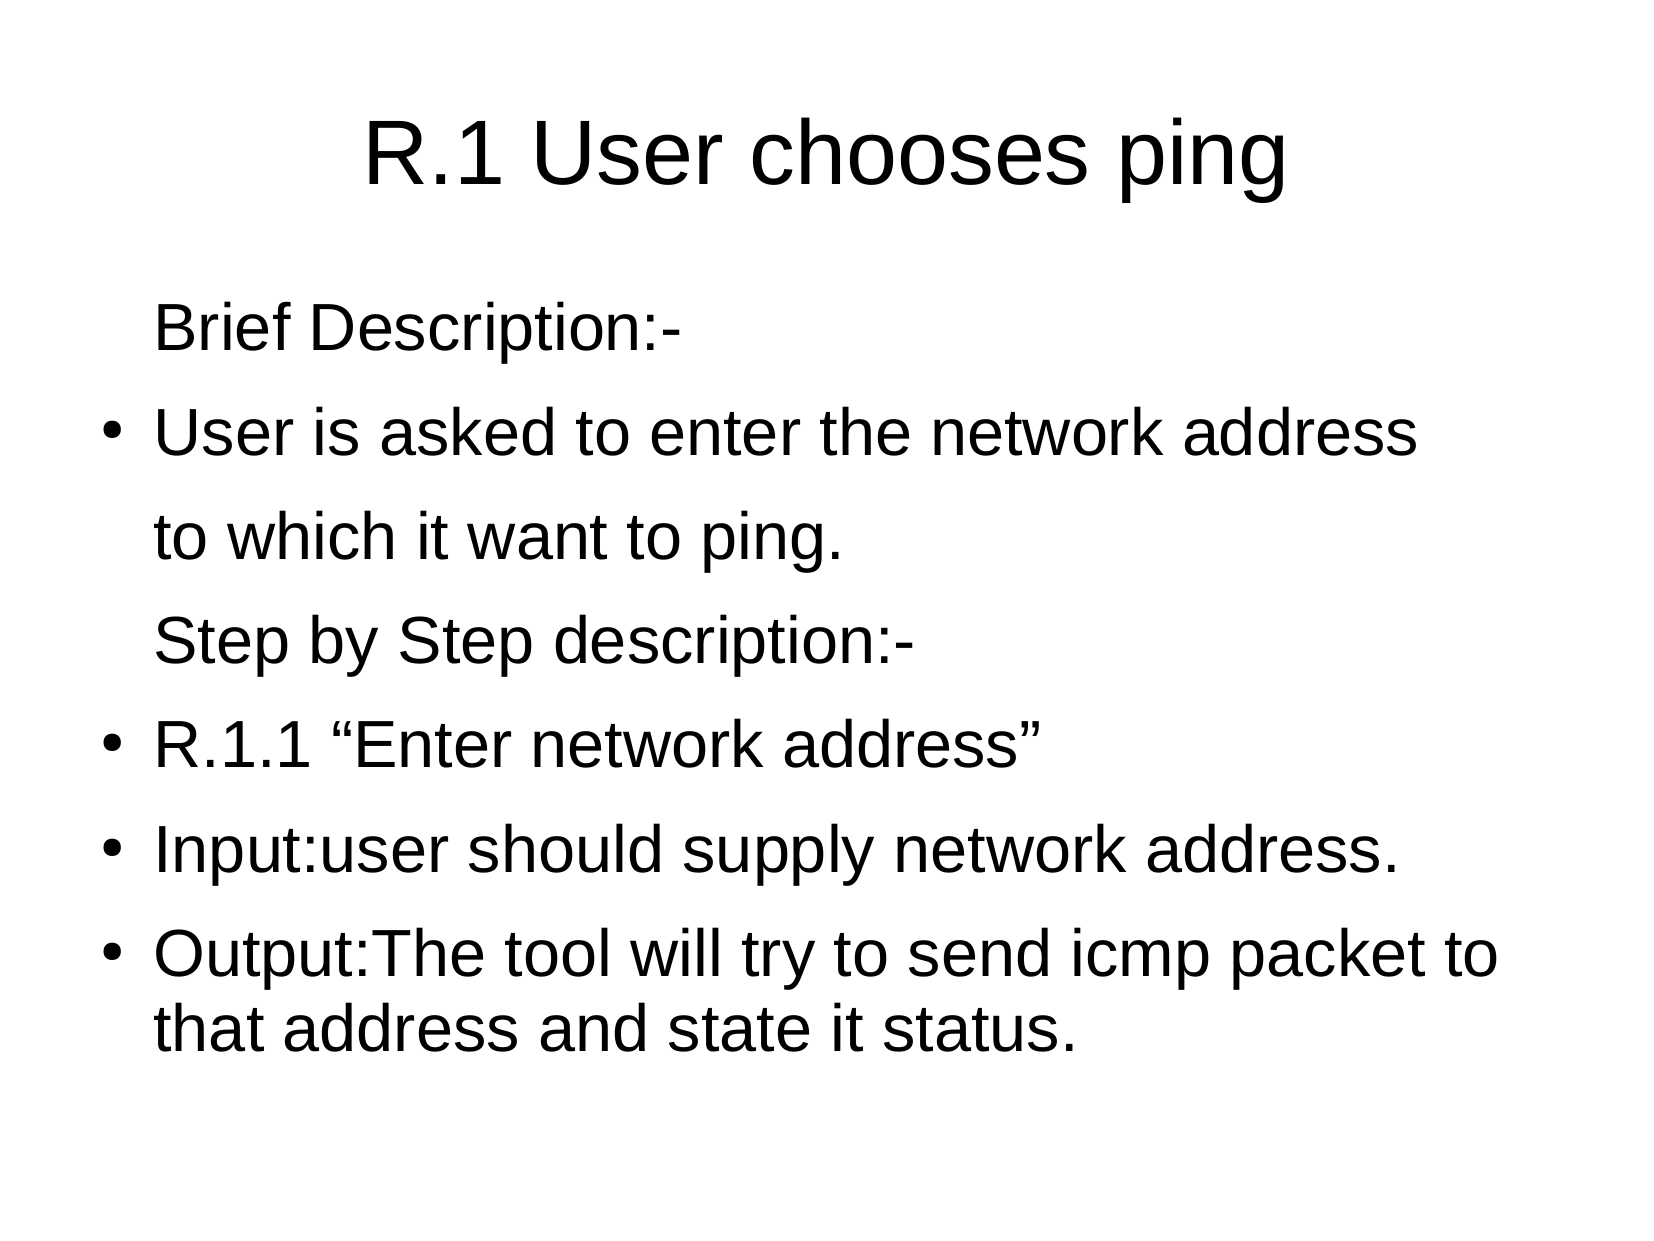

# R.1 User chooses ping
Brief Description:-
User is asked to enter the network address
to which it want to ping.
Step by Step description:-
R.1.1 “Enter network address”
Input:user should supply network address.
Output:The tool will try to send icmp packet to that address and state it status.